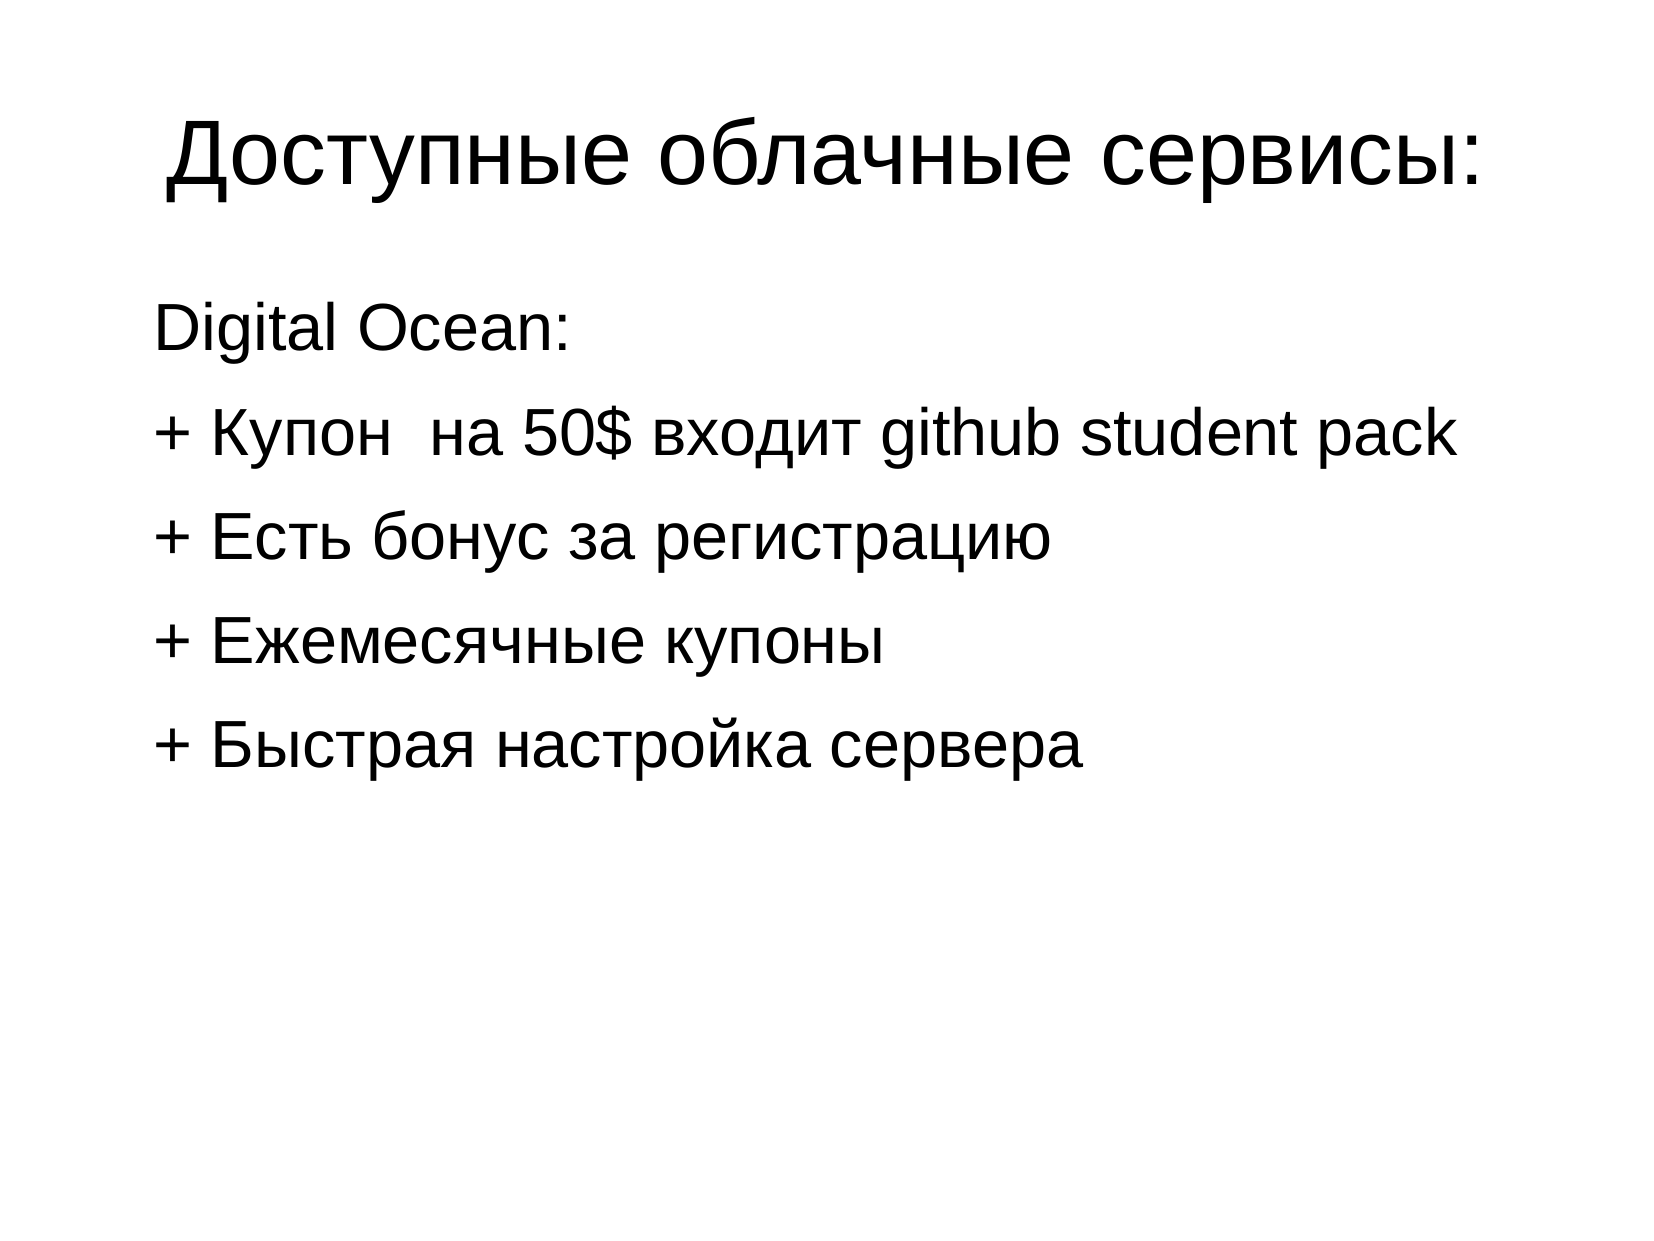

# Доступные облачные сервисы:
Digital Ocean:
+ Купон на 50$ входит github student pack
+ Есть бонус за регистрацию
+ Ежемесячные купоны
+ Быстрая настройка сервера